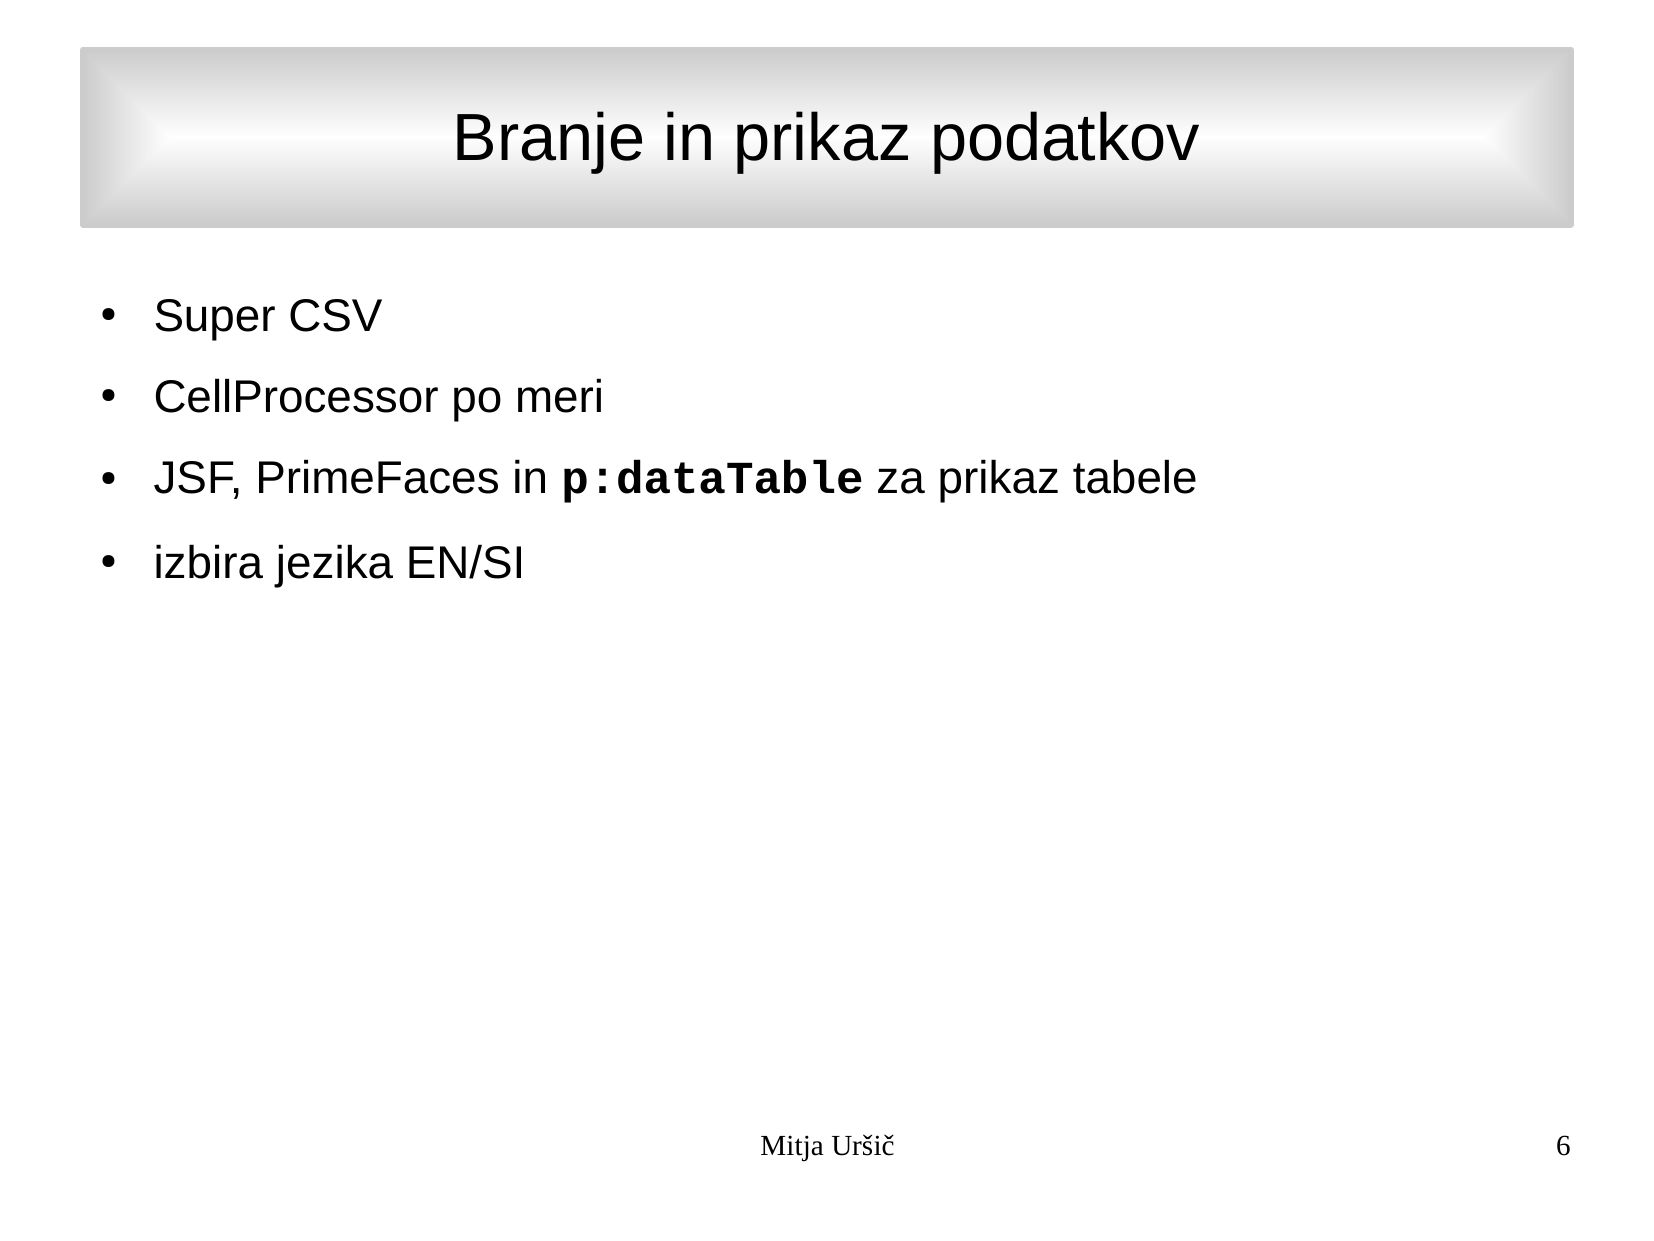

Branje in prikaz podatkov
# Super CSV
CellProcessor po meri
JSF, PrimeFaces in p:dataTable za prikaz tabele
izbira jezika EN/SI
Mitja Uršič
6